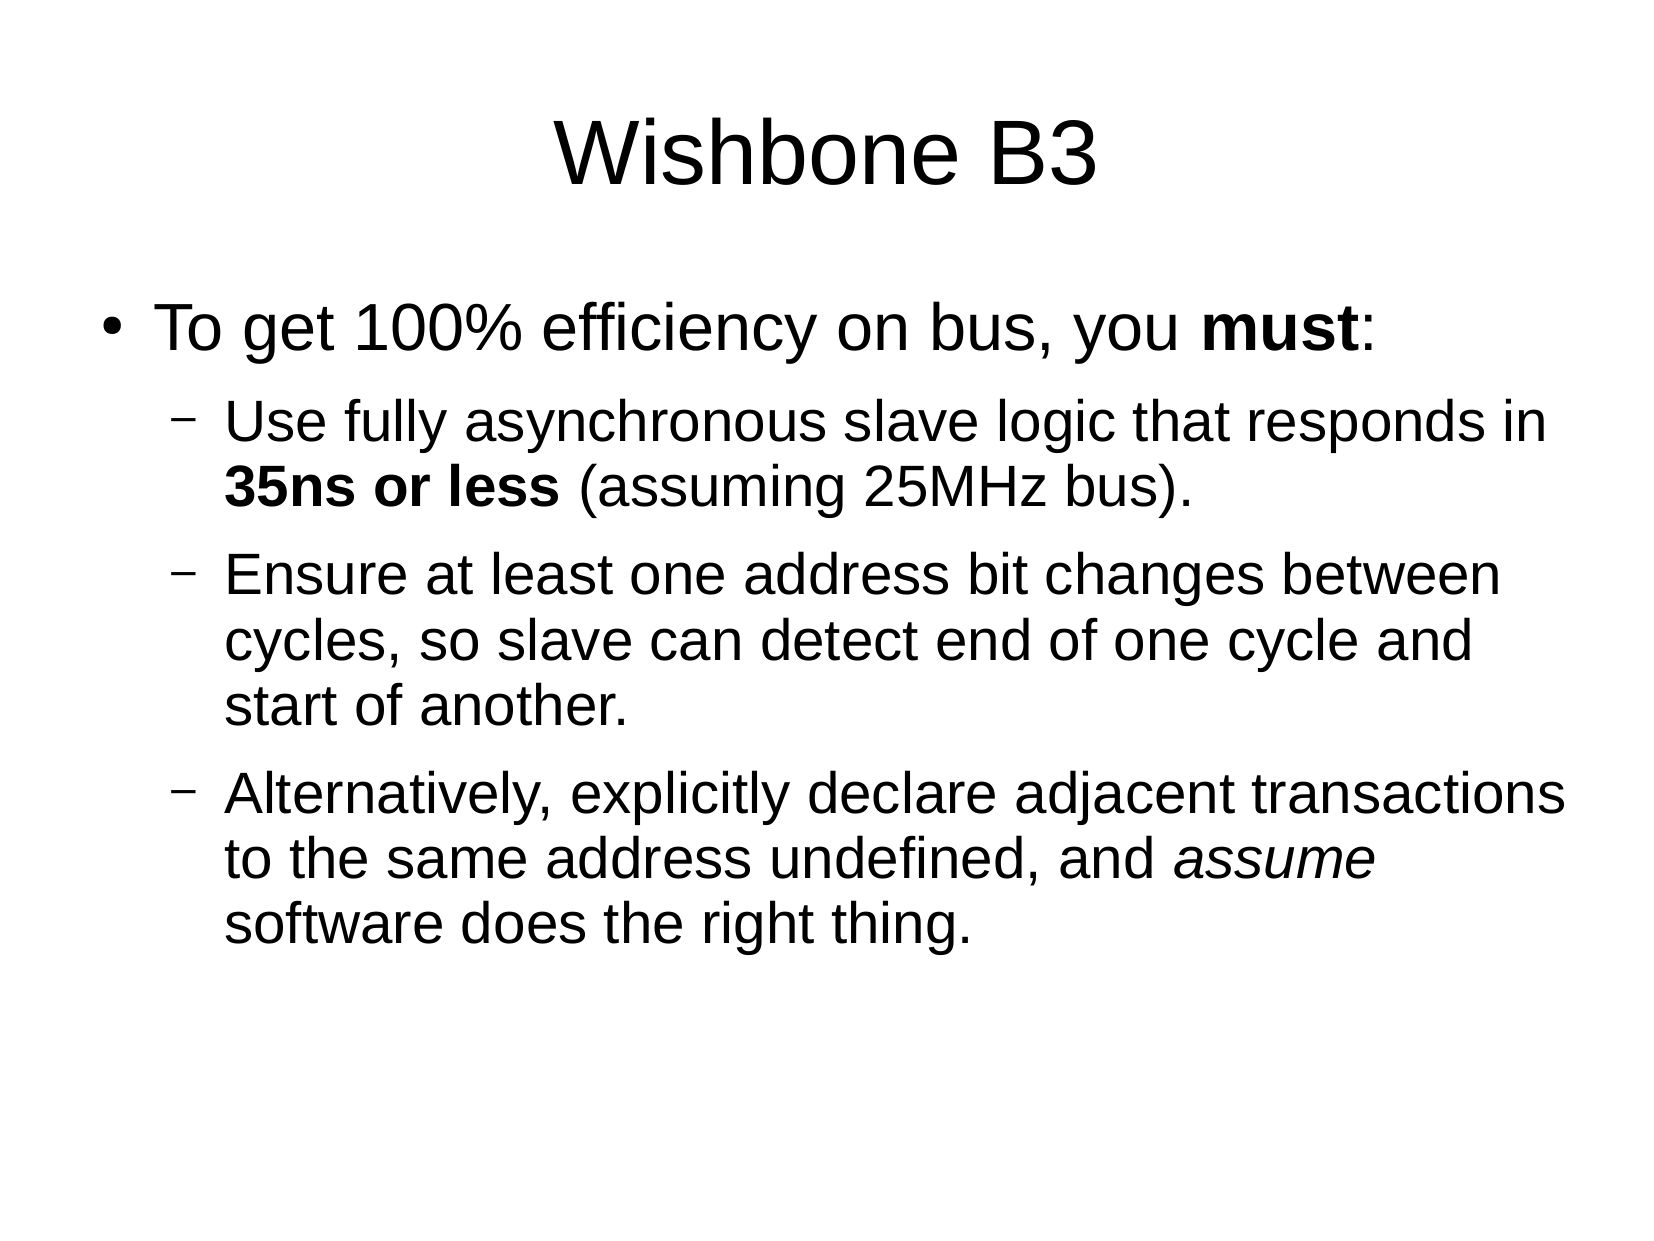

# Wishbone B3
To get 100% efficiency on bus, you must:
Use fully asynchronous slave logic that responds in 35ns or less (assuming 25MHz bus).
Ensure at least one address bit changes between cycles, so slave can detect end of one cycle and start of another.
Alternatively, explicitly declare adjacent transactions to the same address undefined, and assume software does the right thing.